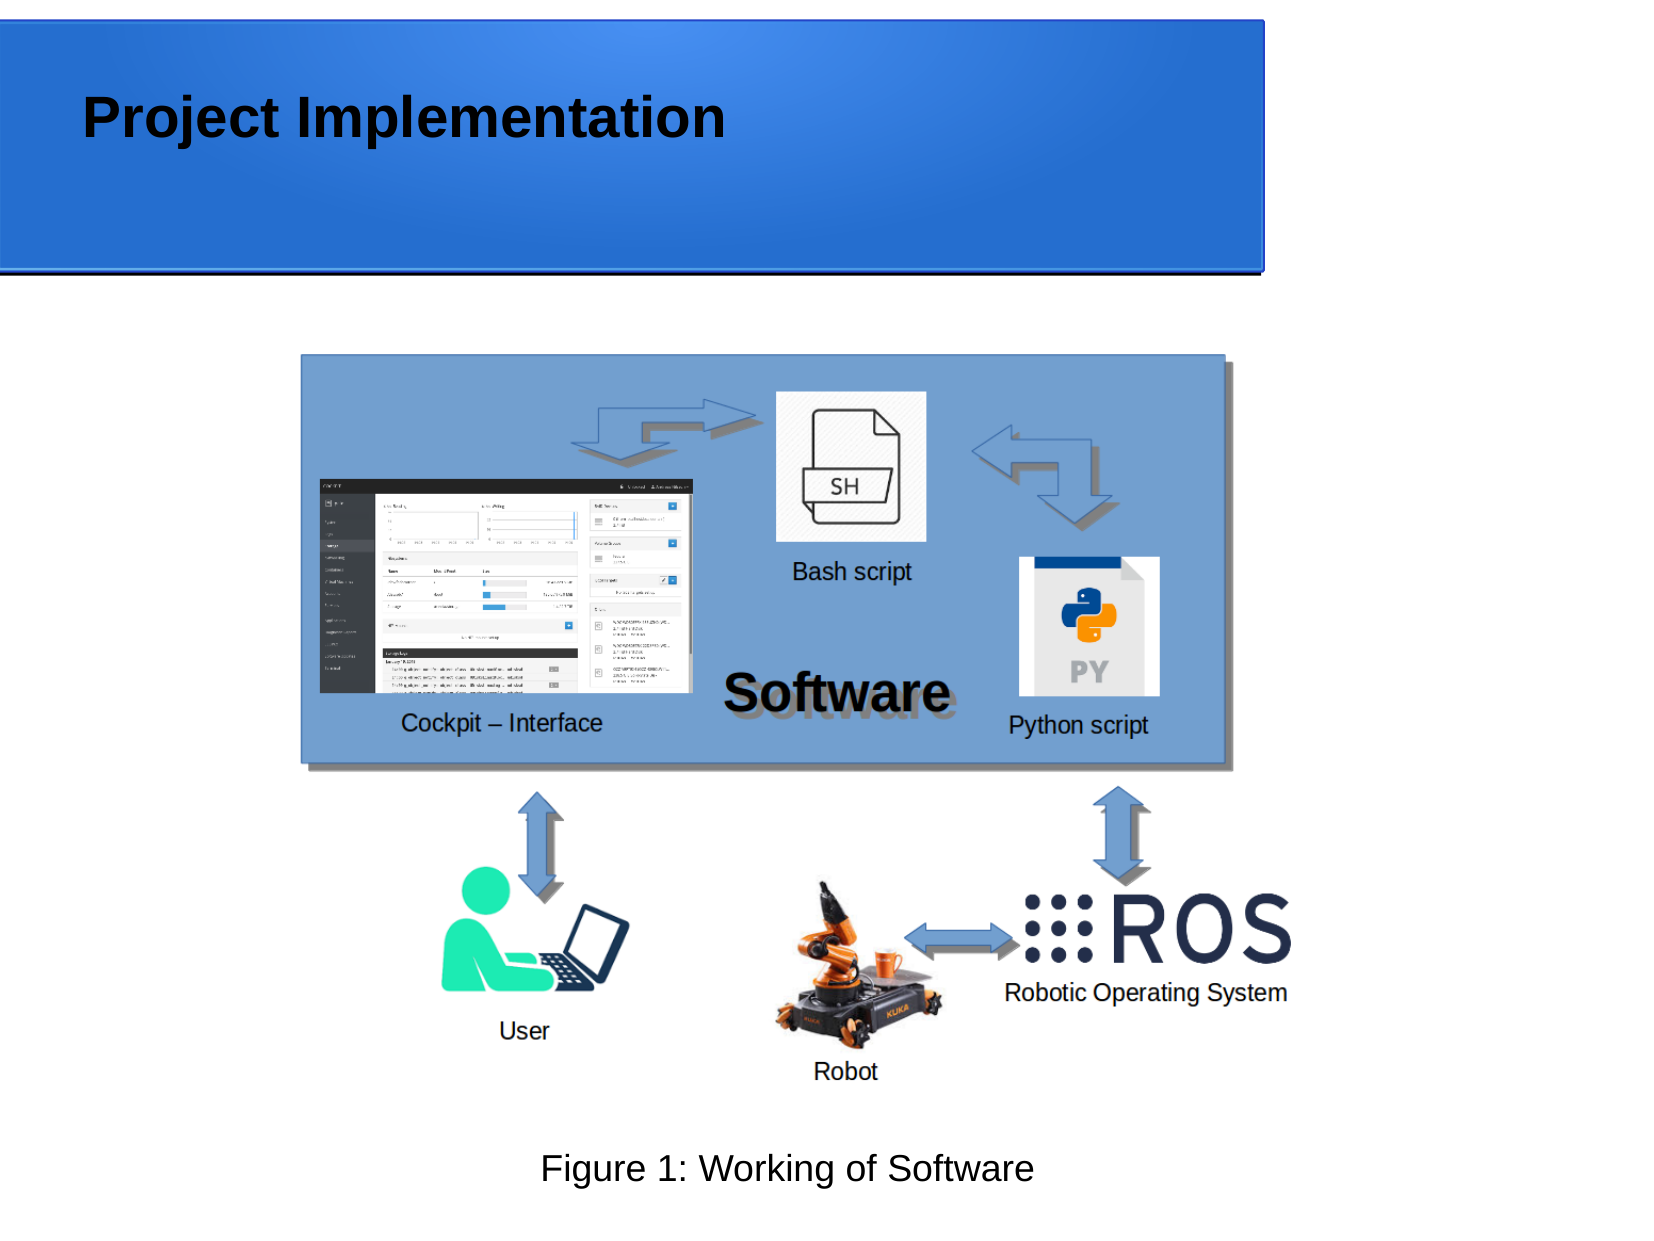

# Project Implementation
Figure 1: Working of Software